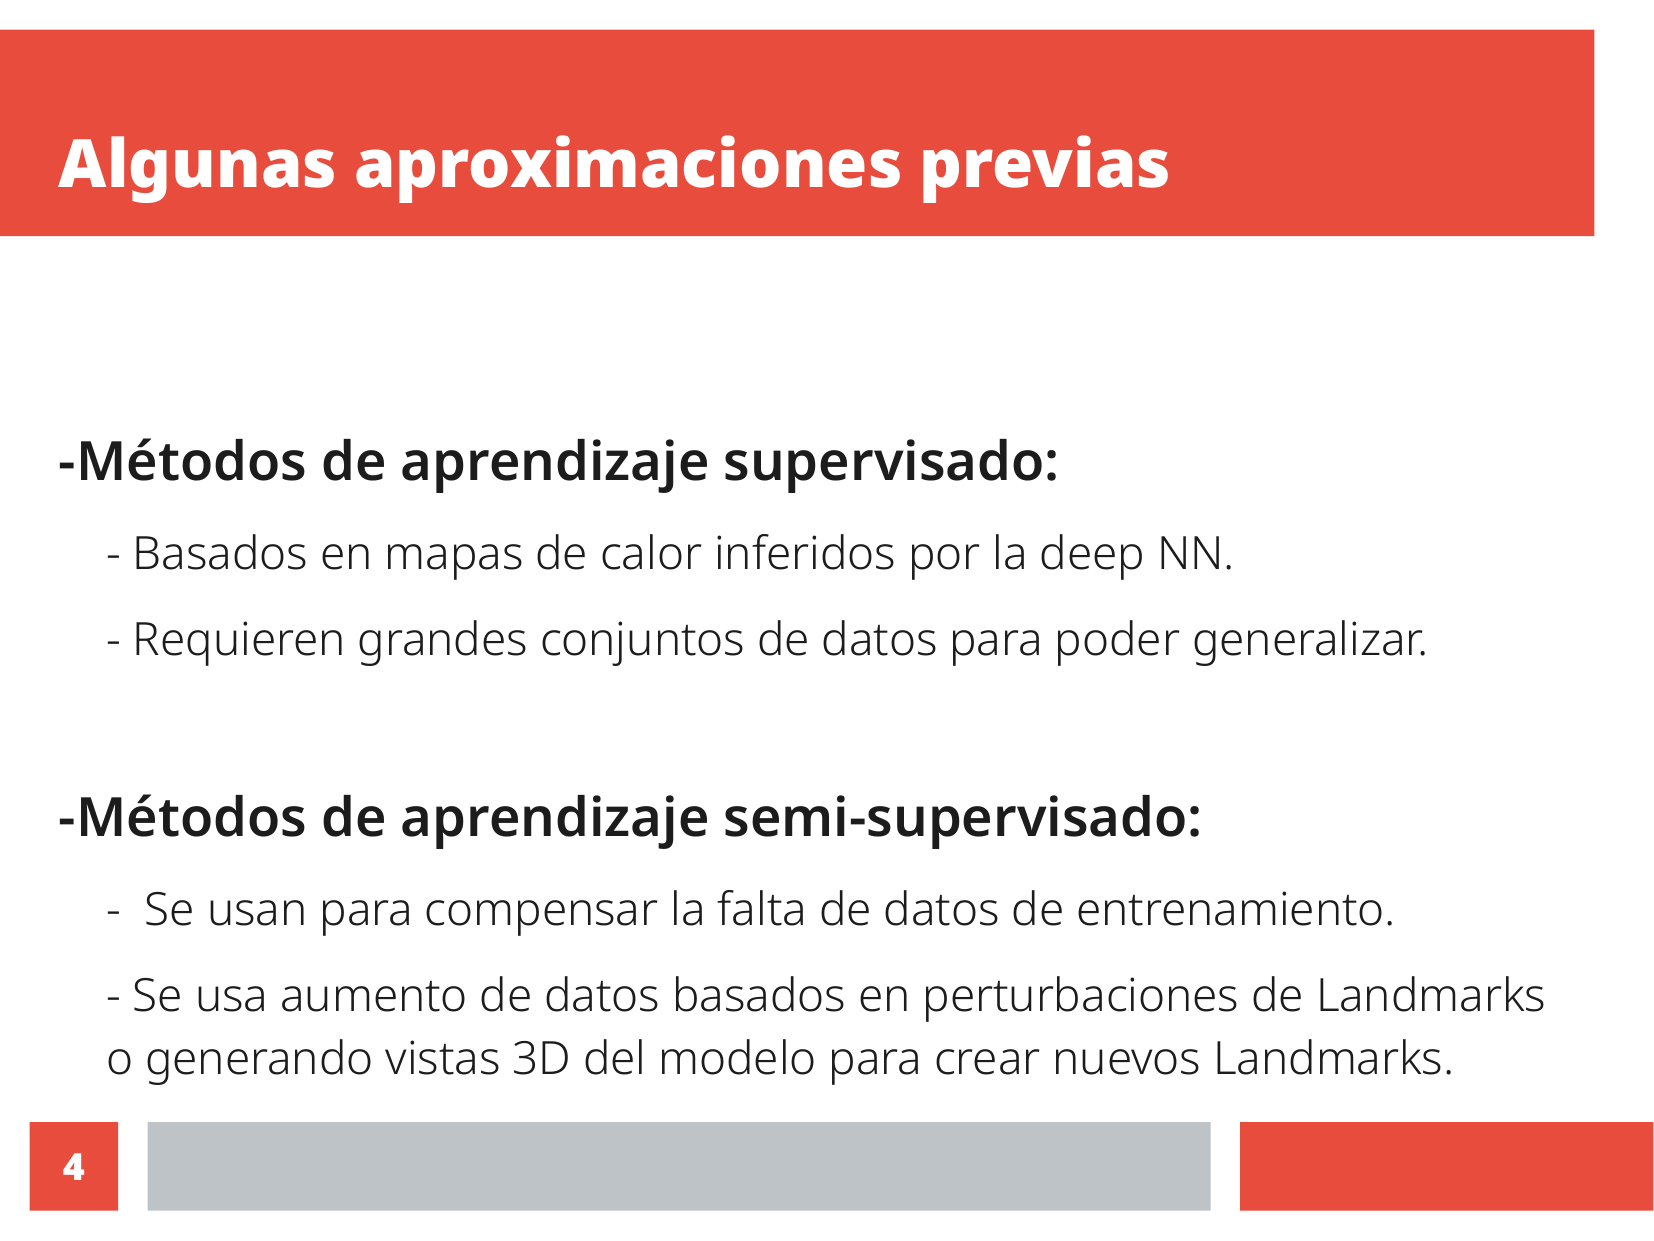

# Algunas aproximaciones previas
-Métodos de aprendizaje supervisado:
- Basados en mapas de calor inferidos por la deep NN.
- Requieren grandes conjuntos de datos para poder generalizar.
-Métodos de aprendizaje semi-supervisado:
- Se usan para compensar la falta de datos de entrenamiento.
- Se usa aumento de datos basados en perturbaciones de Landmarks o generando vistas 3D del modelo para crear nuevos Landmarks.
4